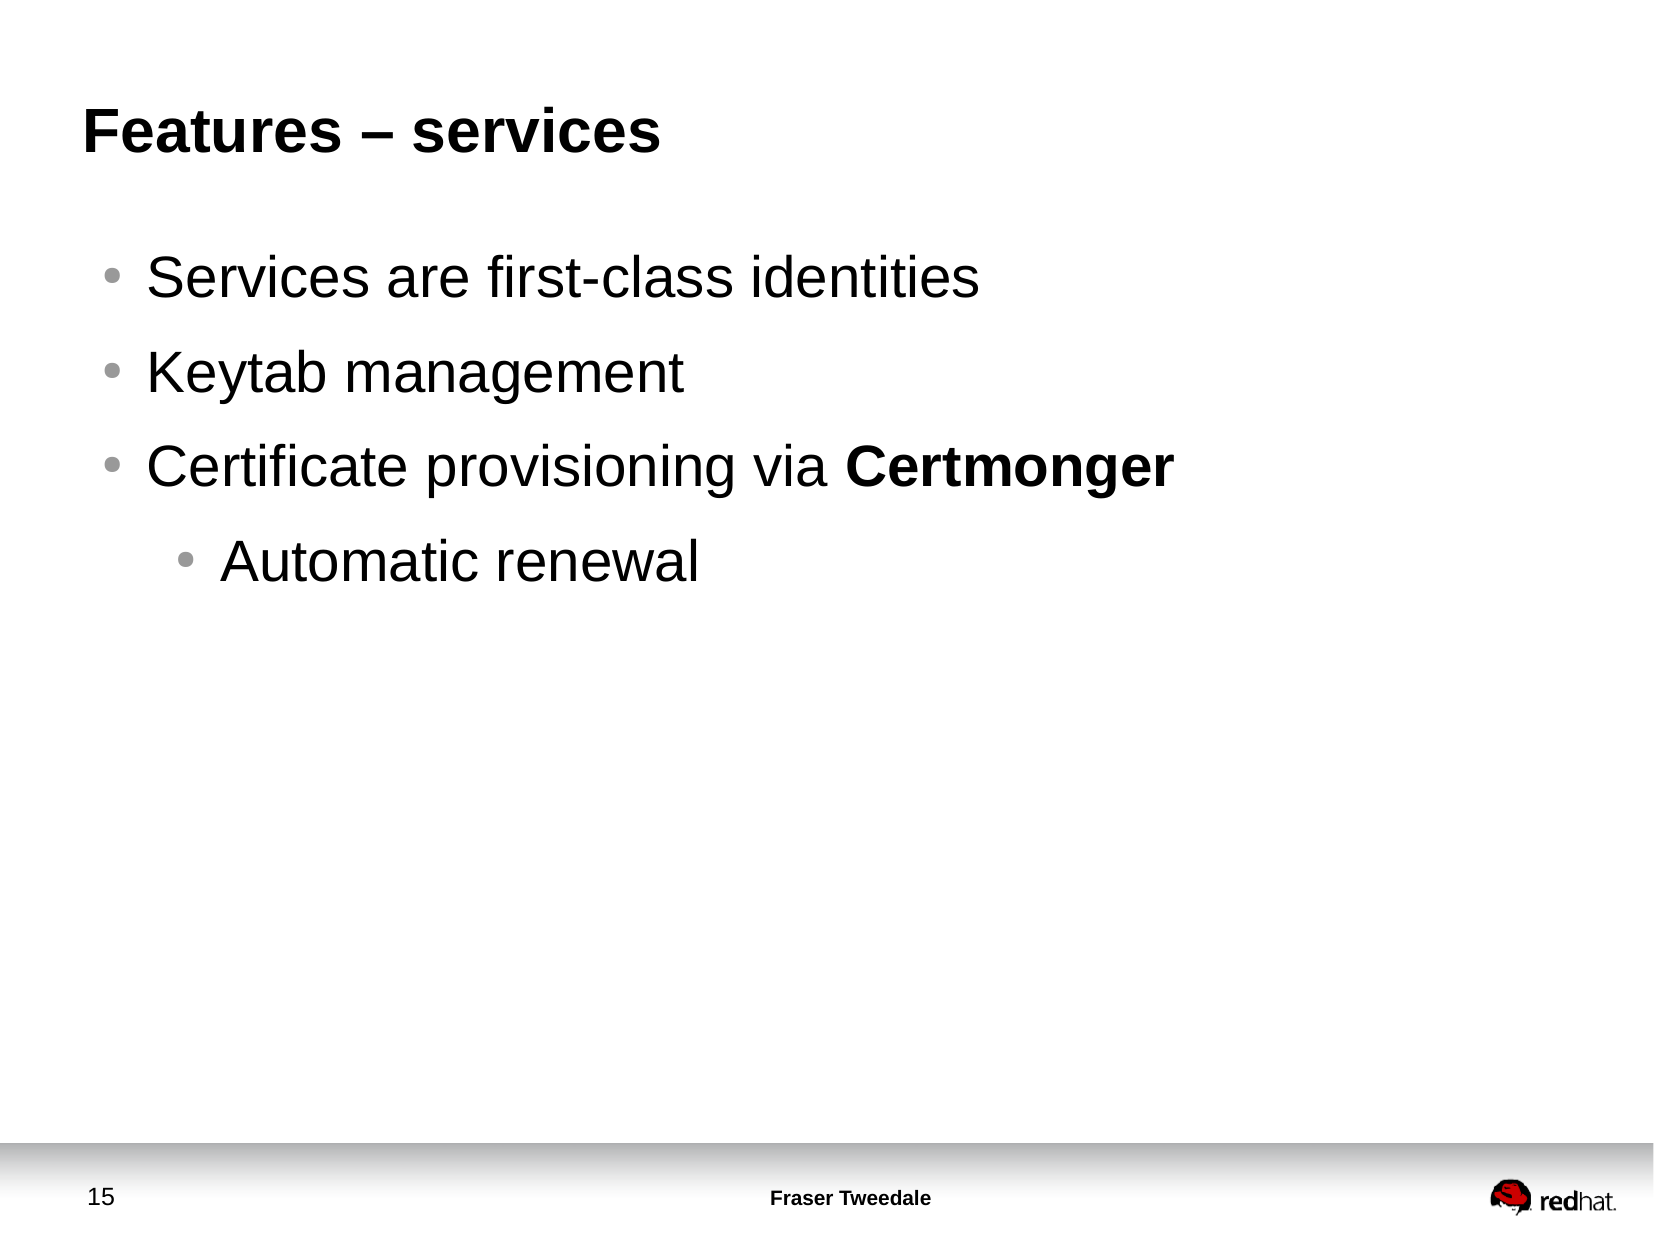

# Features – services
Services are first-class identities
Keytab management
Certificate provisioning via Certmonger
Automatic renewal